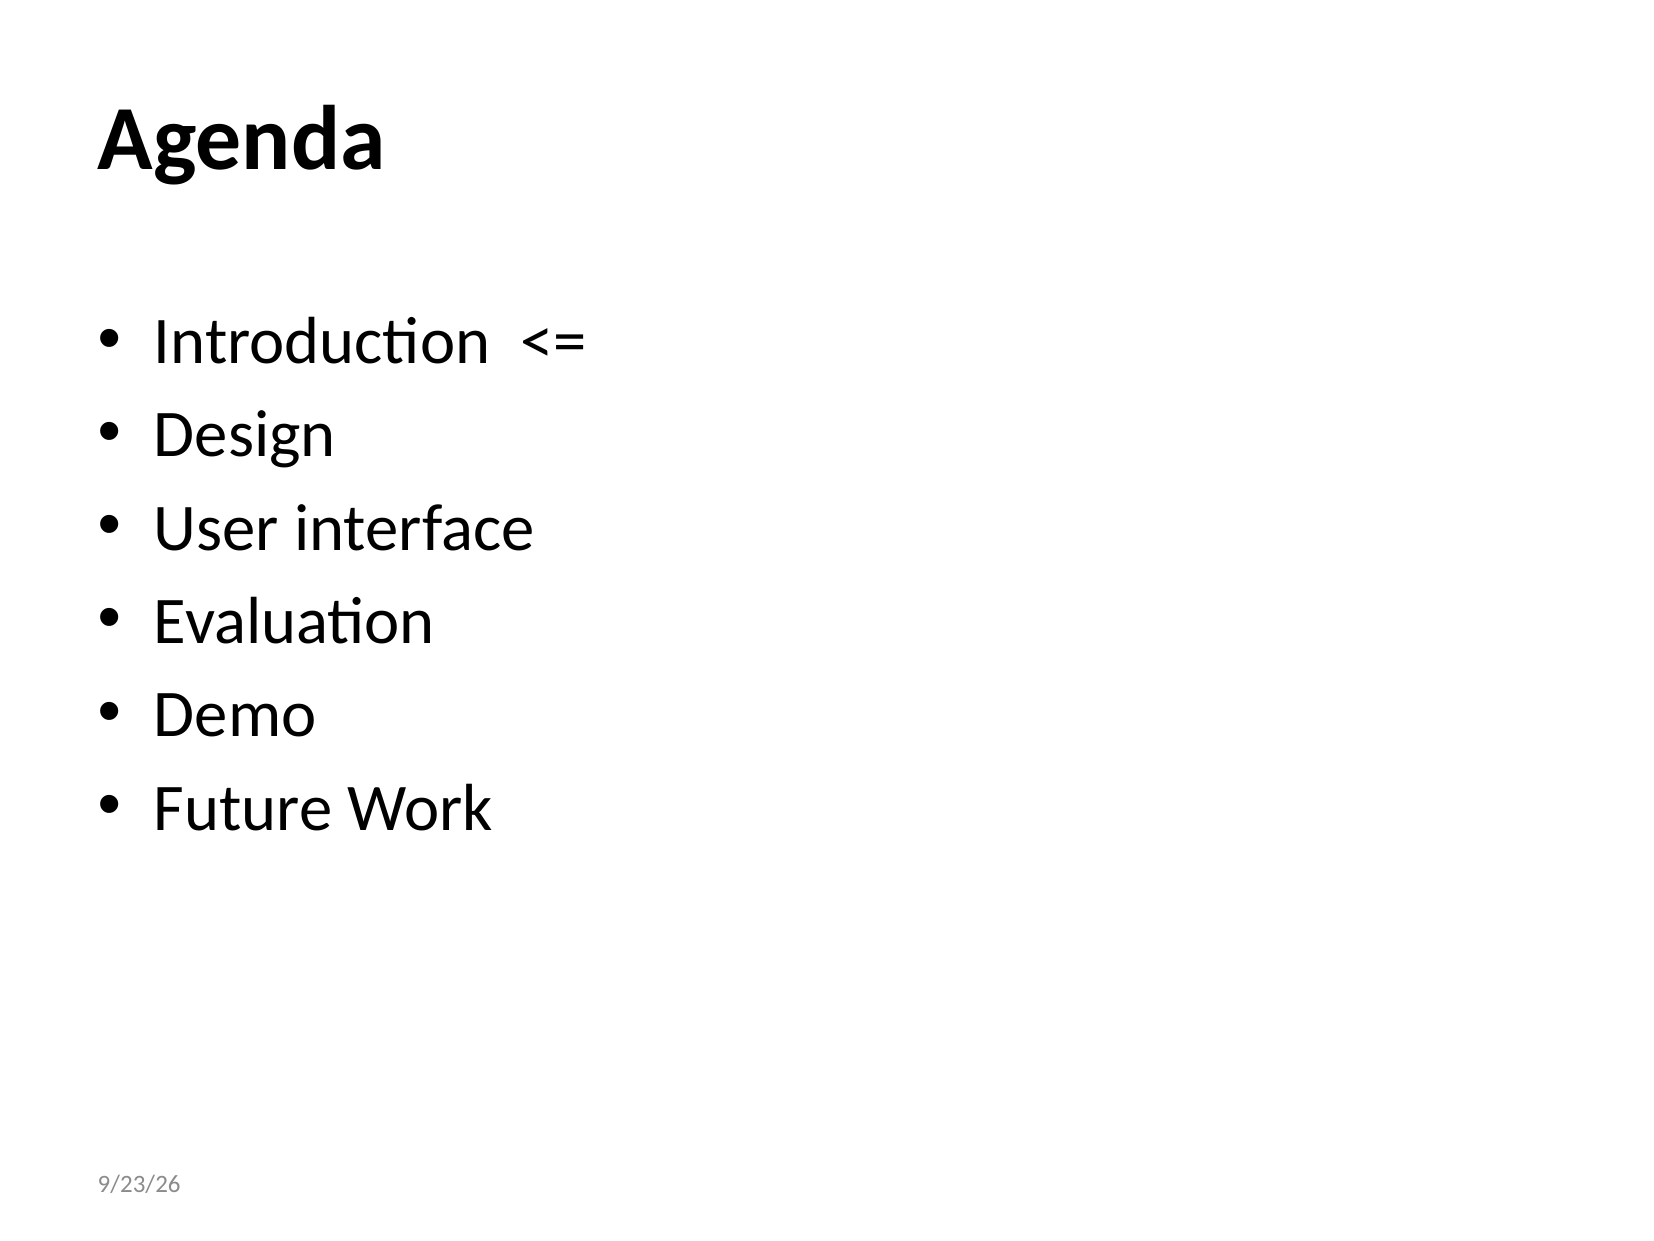

# Agenda
Introduction <=
Design
User interface
Evaluation
Demo
Future Work